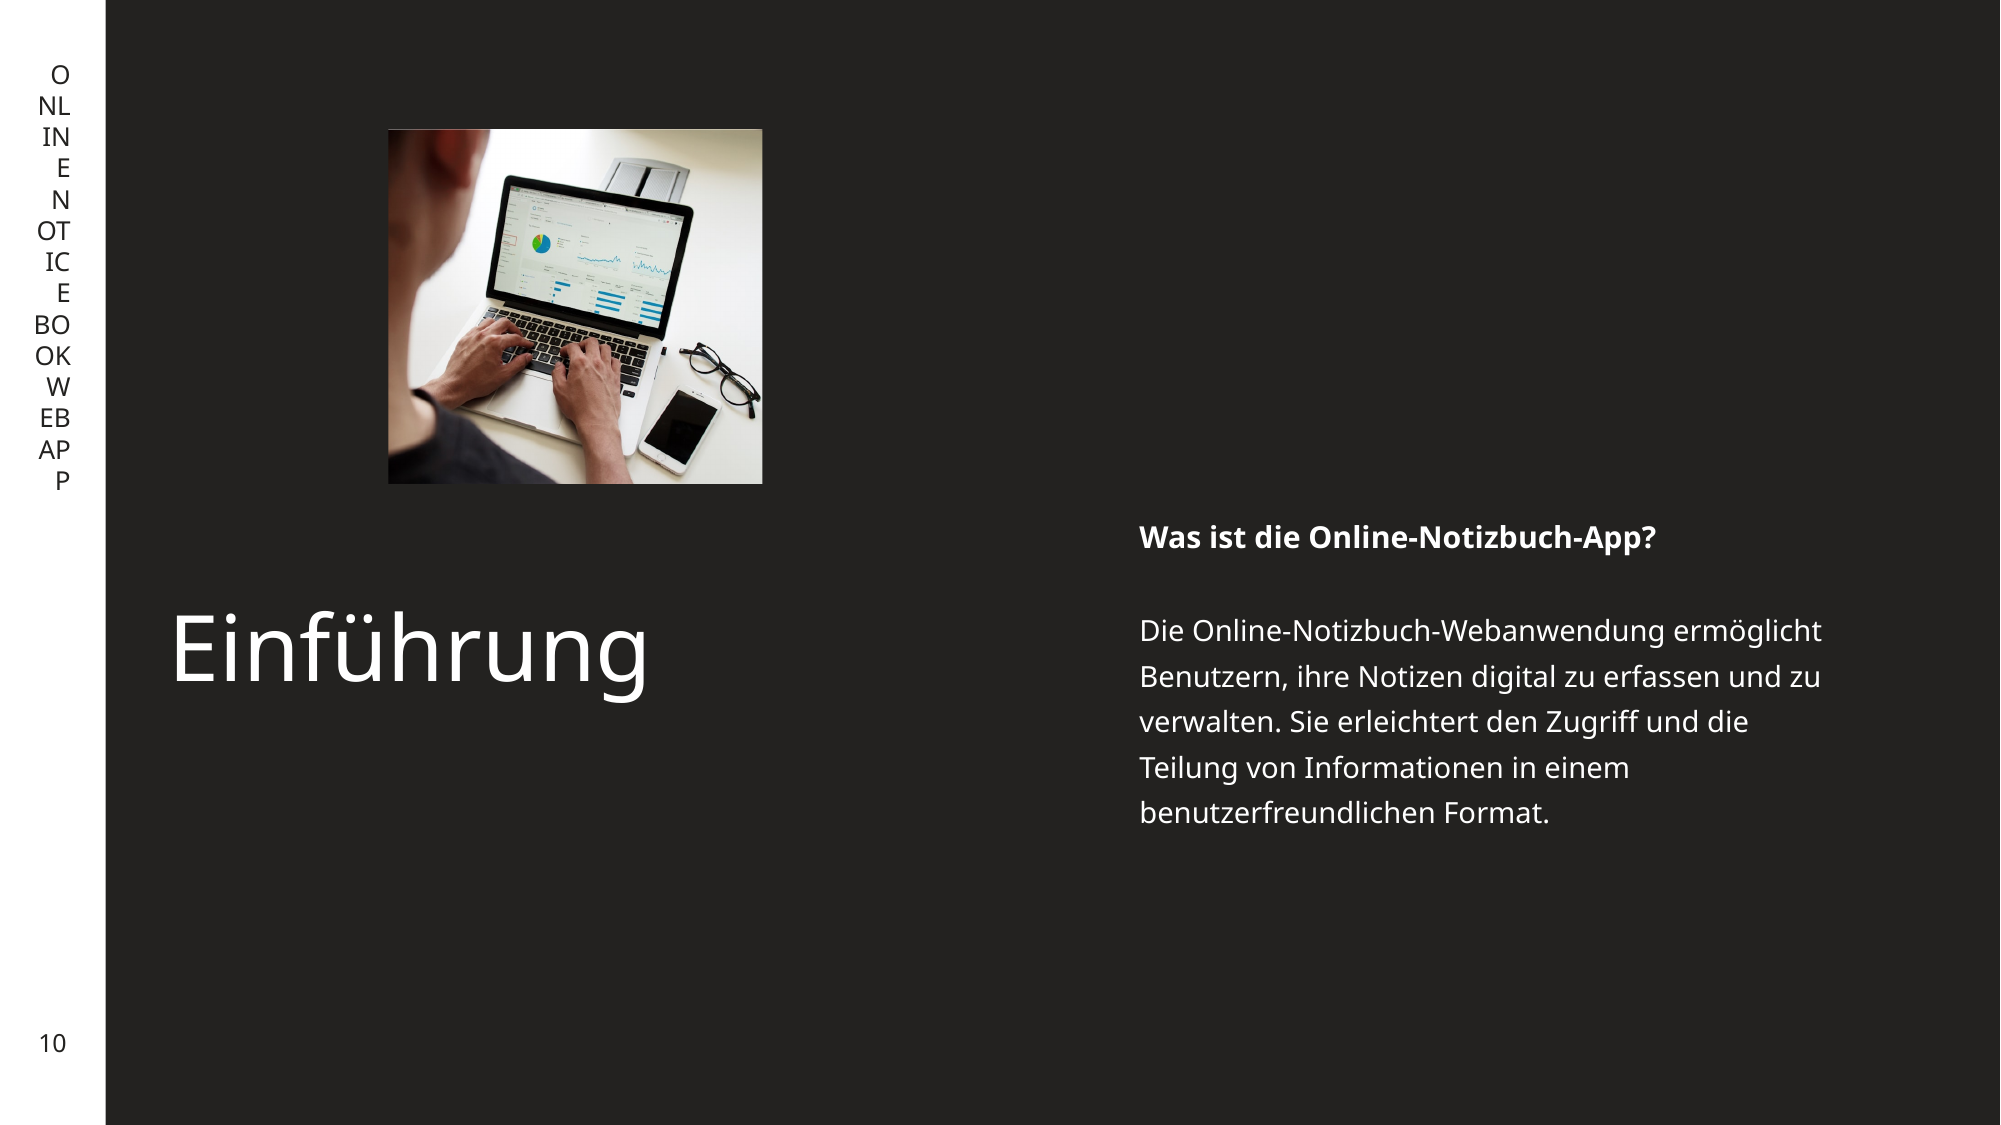

ONLINE NOTICE BOOK WEBAPP
Was ist die Online-Notizbuch-App?
# Einführung
Die Online-Notizbuch-Webanwendung ermöglicht Benutzern, ihre Notizen digital zu erfassen und zu verwalten. Sie erleichtert den Zugriff und die Teilung von Informationen in einem benutzerfreundlichen Format.